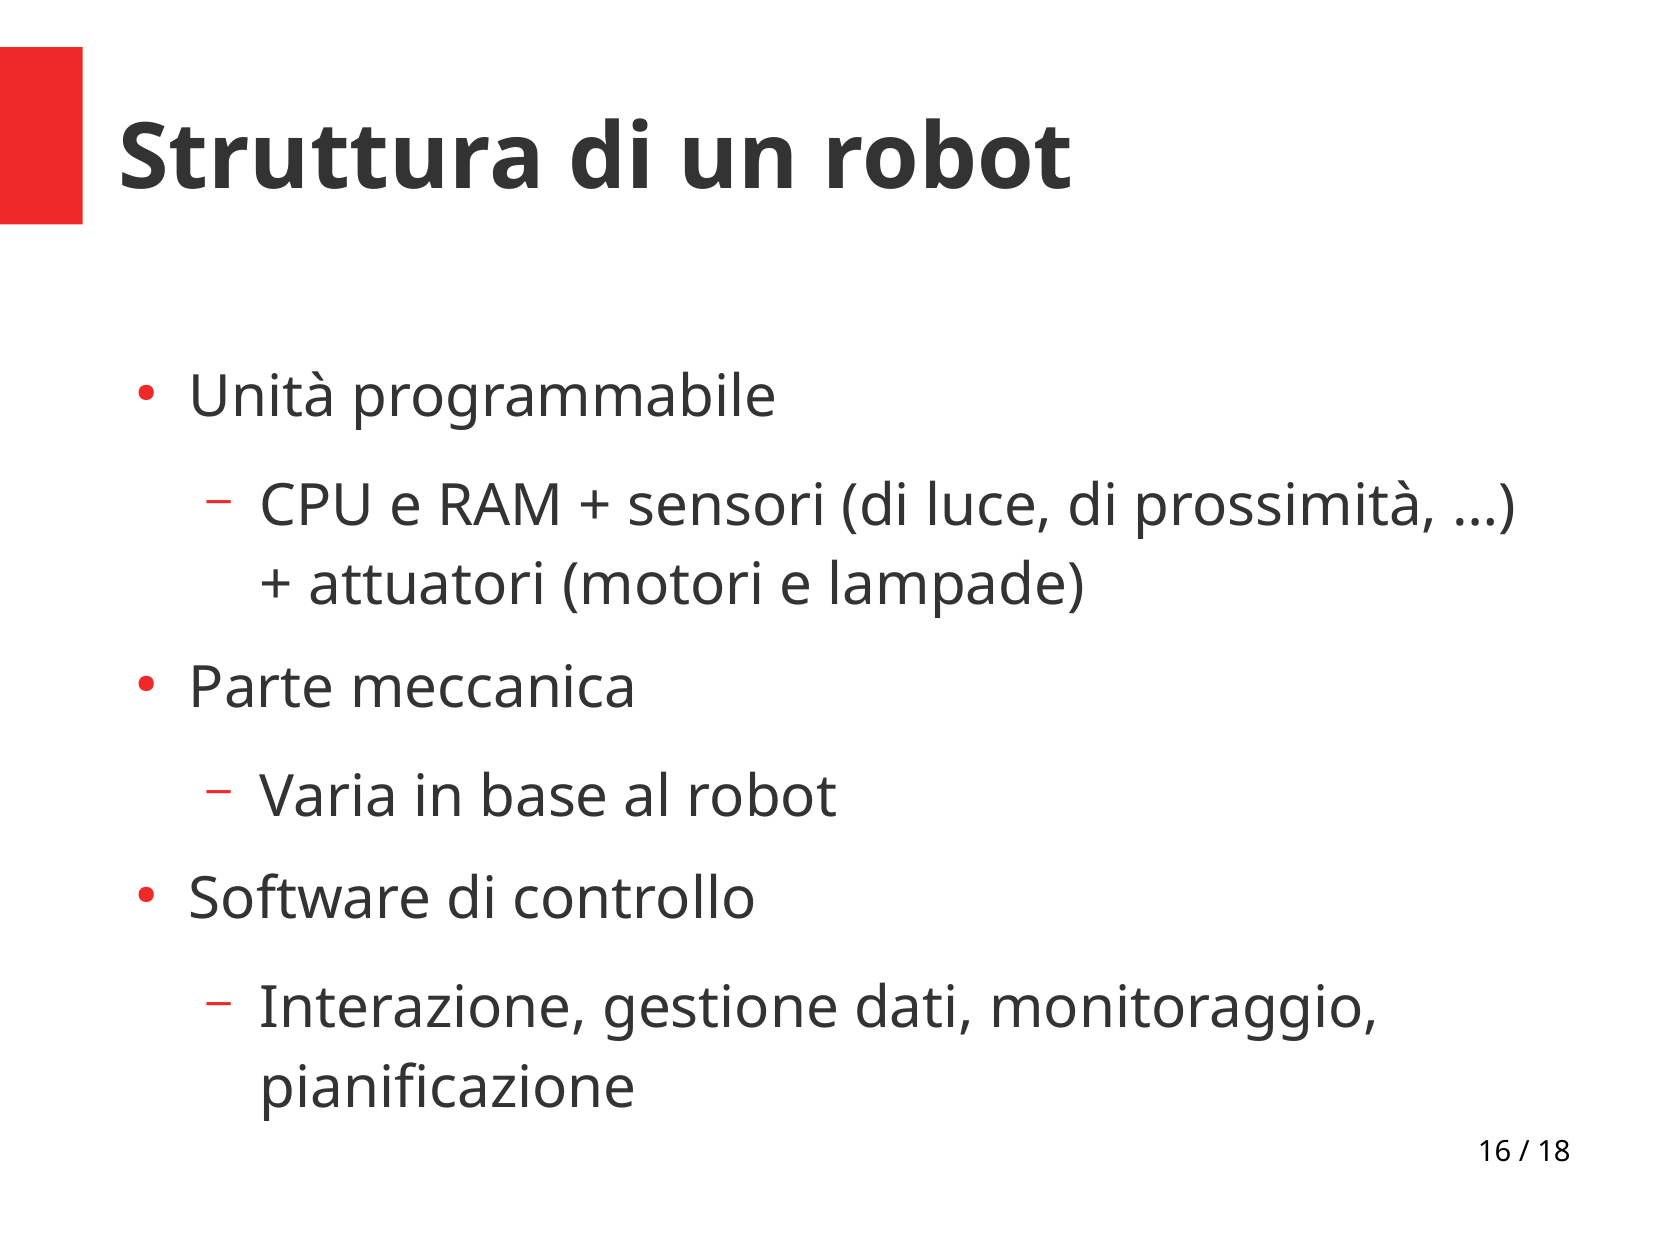

# Struttura di un robot
Unità programmabile
CPU e RAM + sensori (di luce, di prossimità, …) + attuatori (motori e lampade)
Parte meccanica
Varia in base al robot
Software di controllo
Interazione, gestione dati, monitoraggio, pianificazione
16